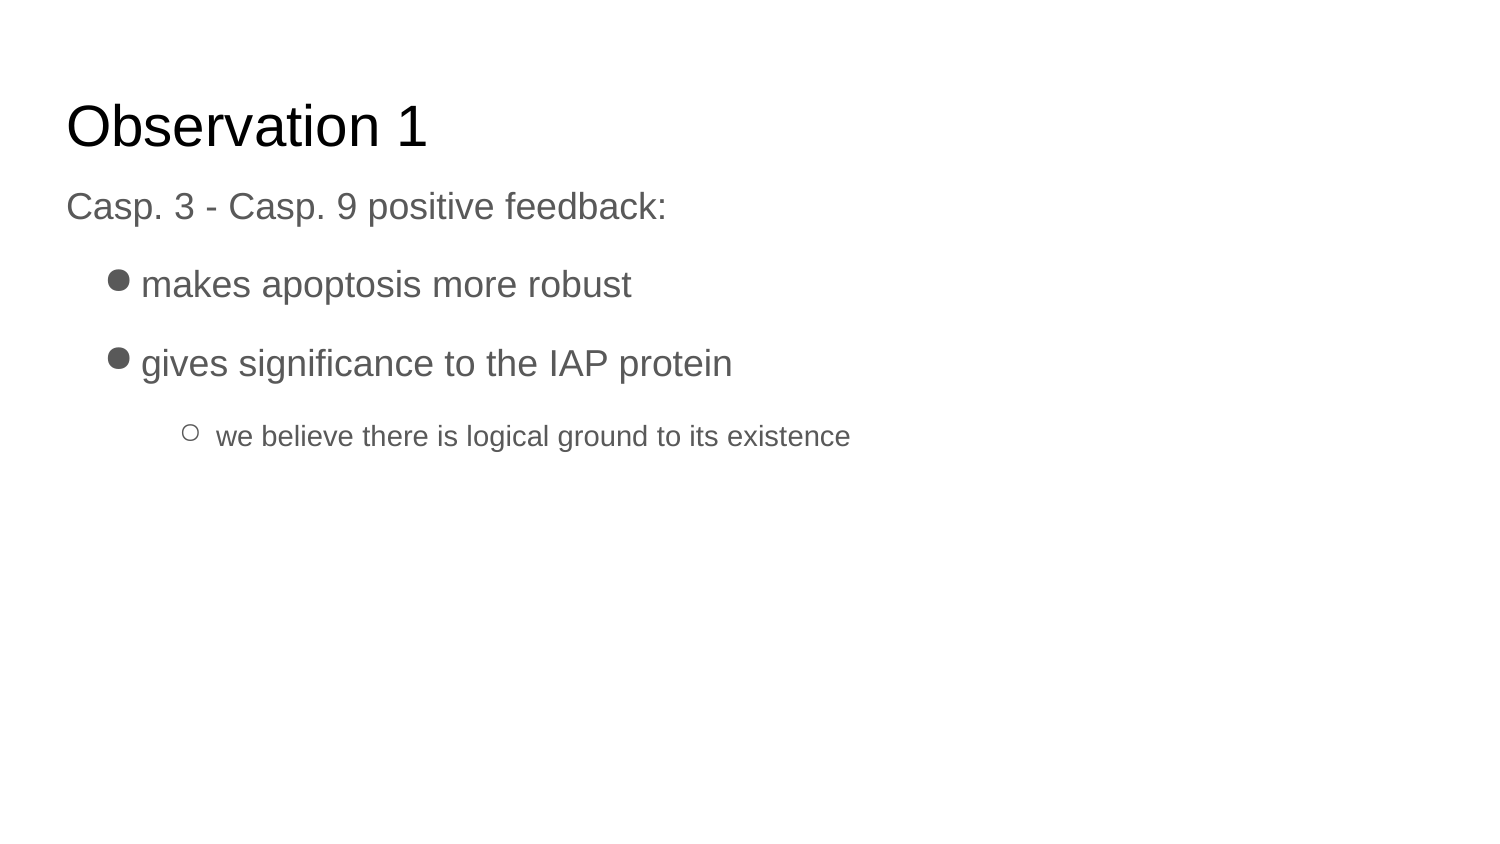

# Observation 1
Casp. 3 - Casp. 9 positive feedback:
makes apoptosis more robust
gives significance to the IAP protein
we believe there is logical ground to its existence